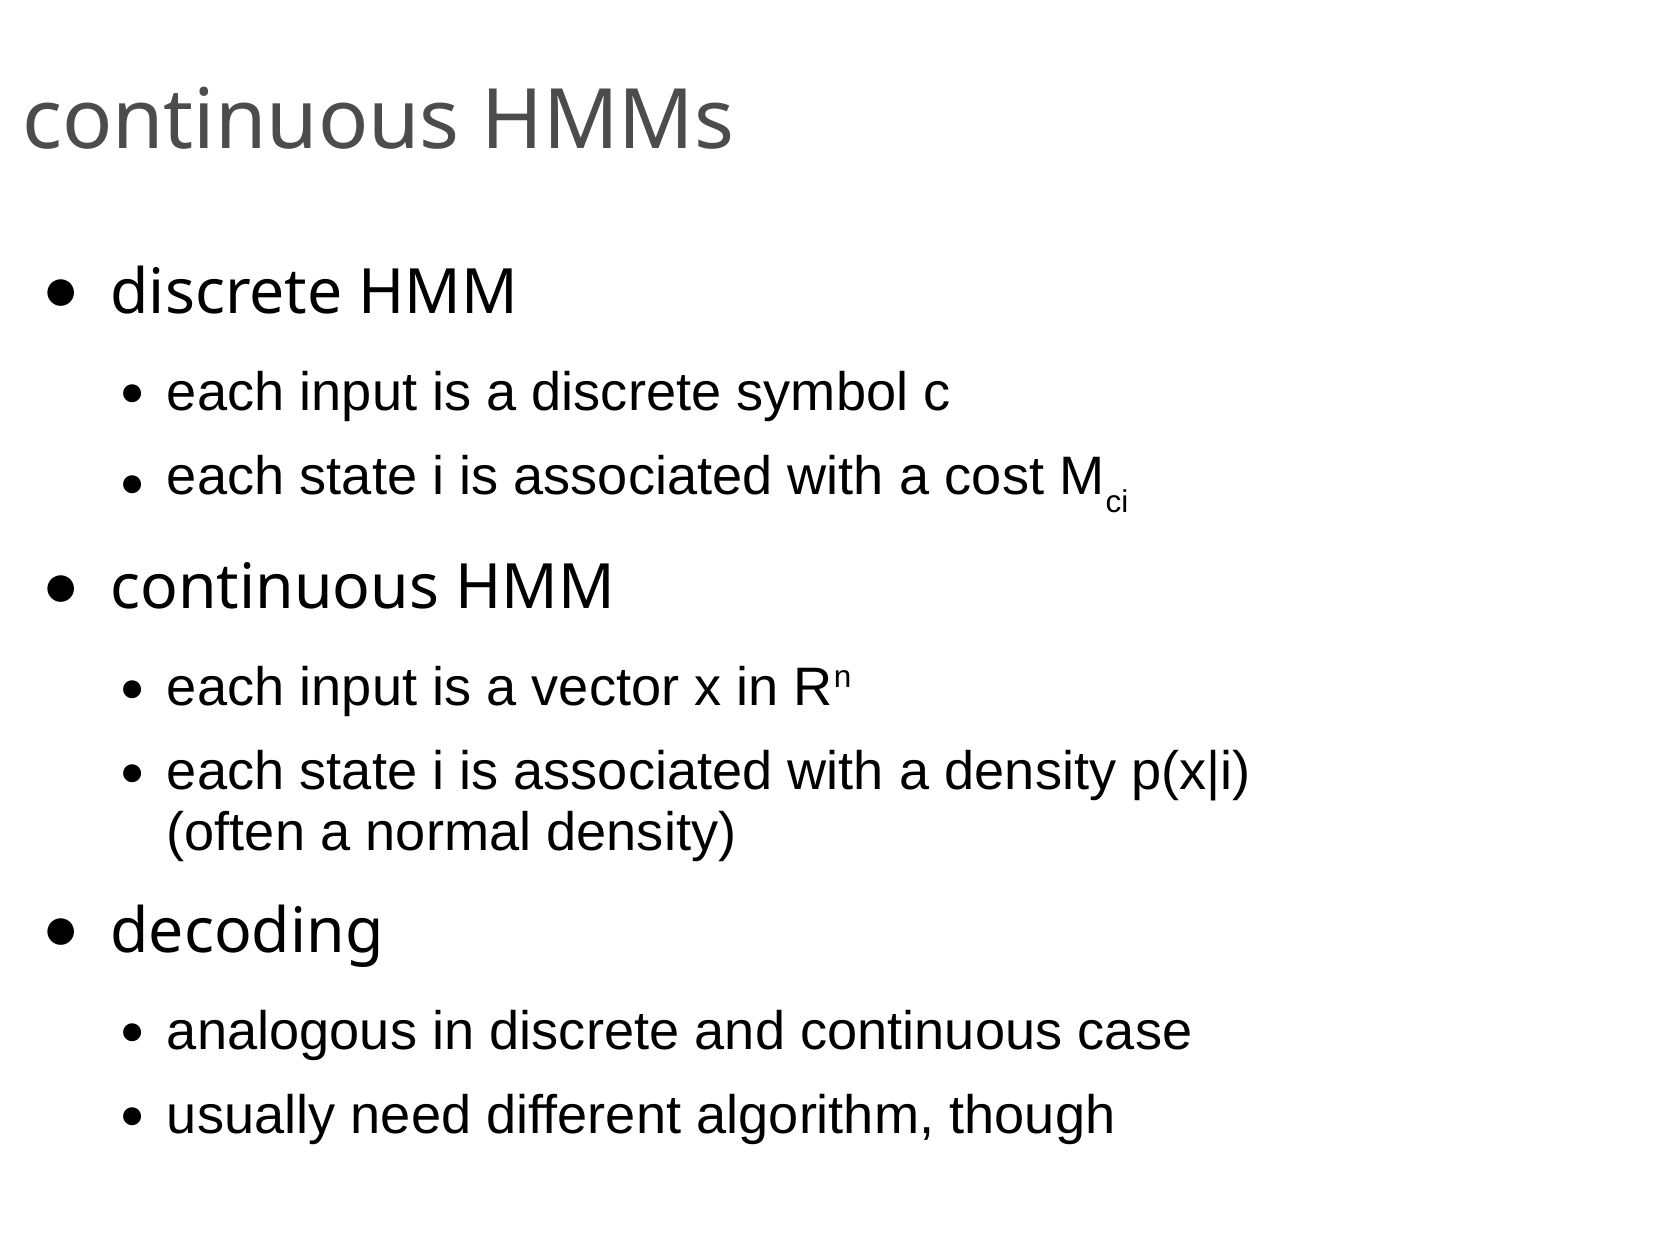

# continuous HMMs
discrete HMM
each input is a discrete symbol c
each state i is associated with a cost Mci
continuous HMM
each input is a vector x in Rn
each state i is associated with a density p(x|i)
(often a normal density)
decoding
analogous in discrete and continuous case
usually need different algorithm, though